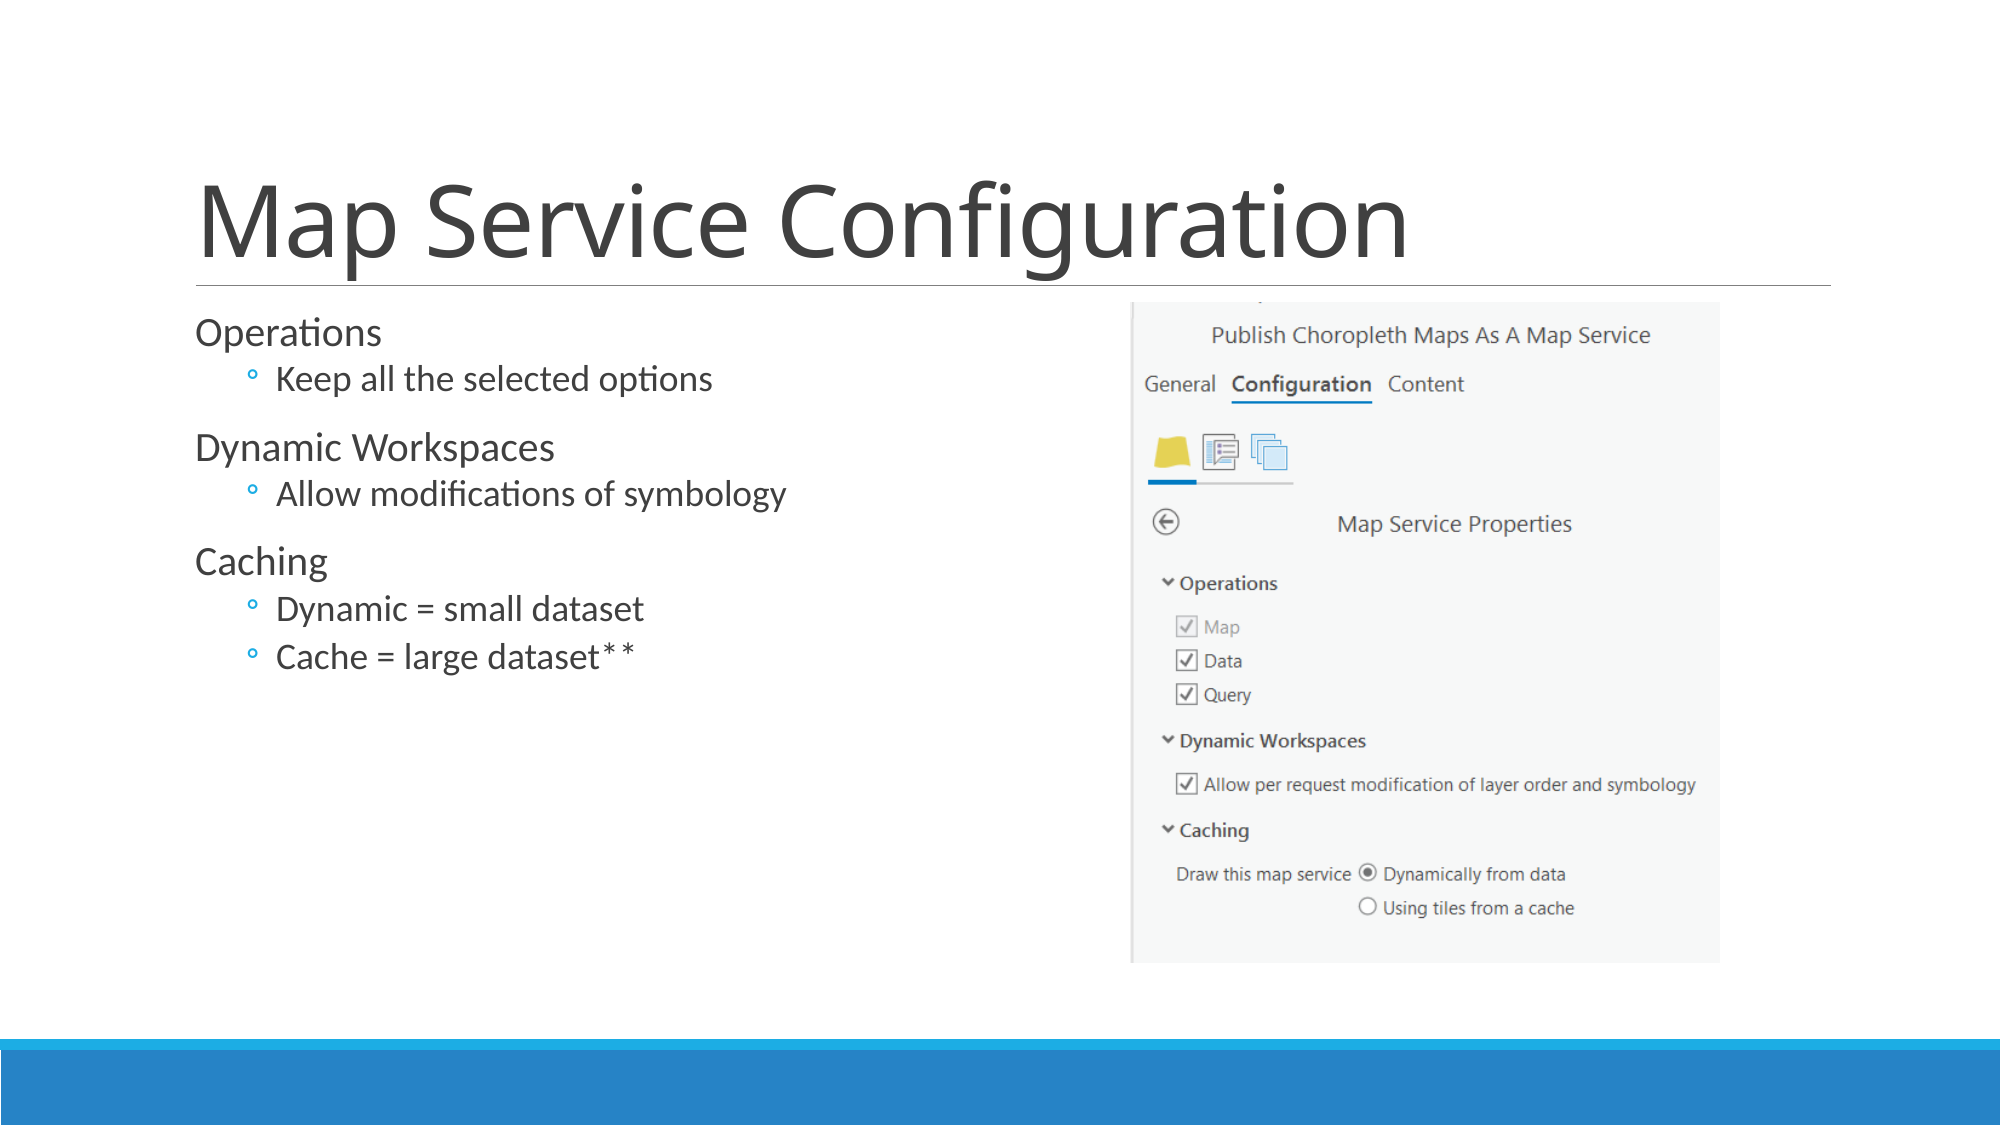

# Map Service Configuration
Operations
Keep all the selected options
Dynamic Workspaces
Allow modifications of symbology
Caching
Dynamic = small dataset
Cache = large dataset**